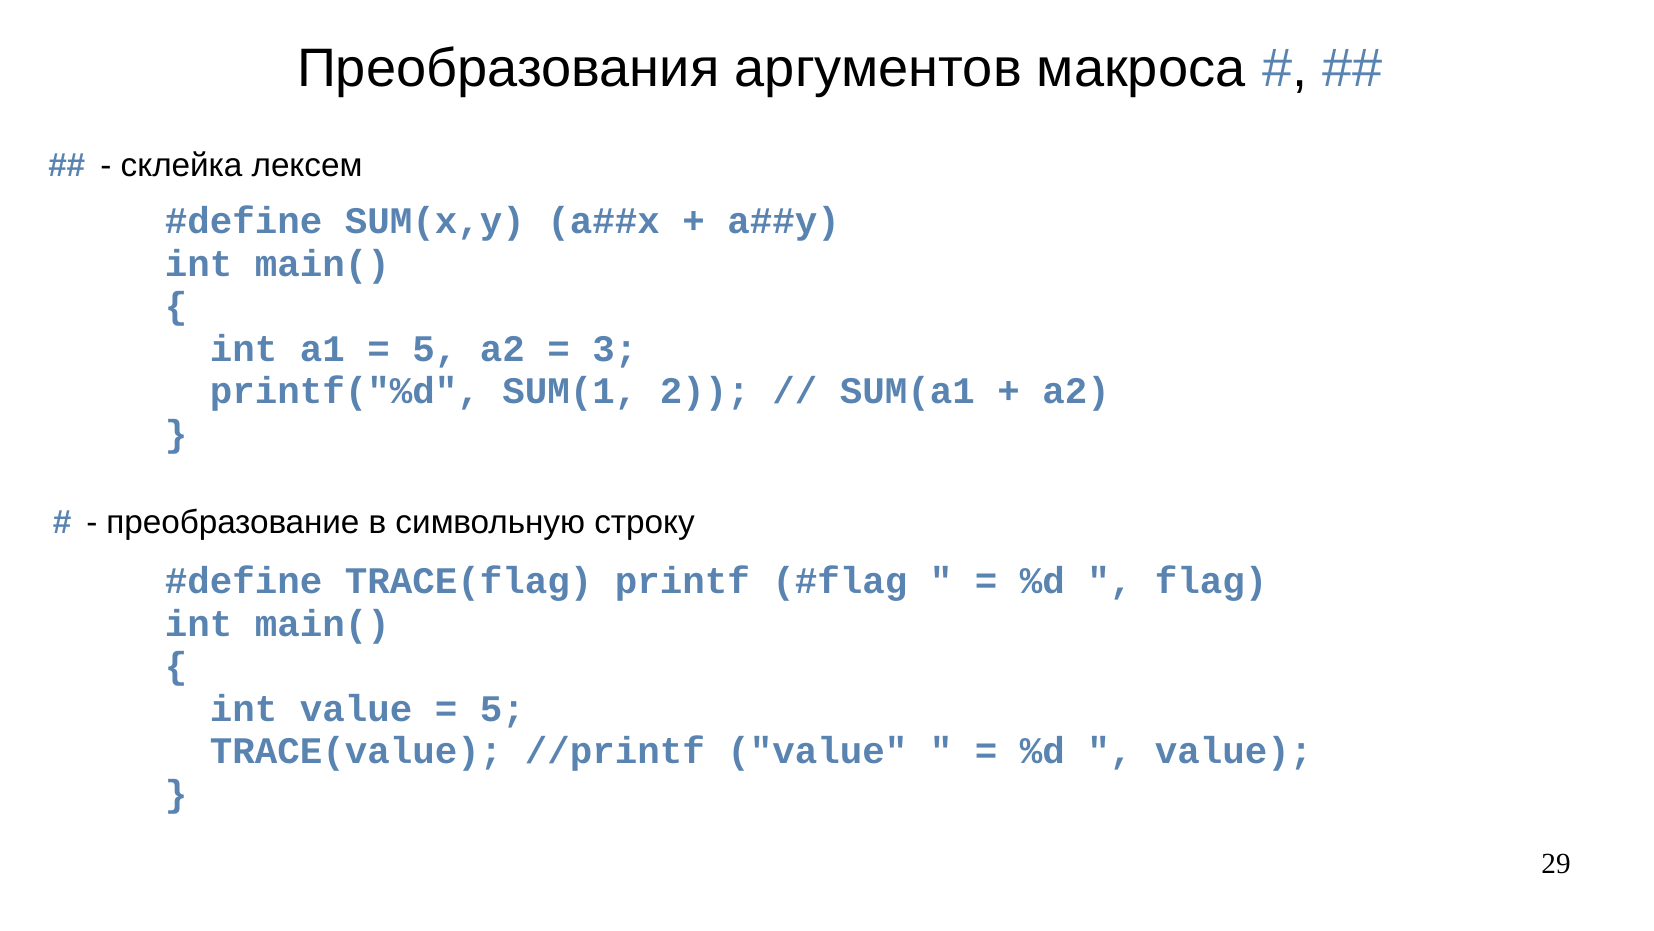

Преобразования аргументов макроса #, ##
## - склейка лексем
#define SUM(x,y) (a##x + a##y)
int main()
{
 int a1 = 5, a2 = 3;
 printf("%d", SUM(1, 2)); // SUM(a1 + a2)
}
# - преобразование в символьную строку
#define TRACE(flag) printf (#flag " = %d ", flag)
int main()
{
 int value = 5;
 TRACE(value); //printf ("value" " = %d ", value);
}
29